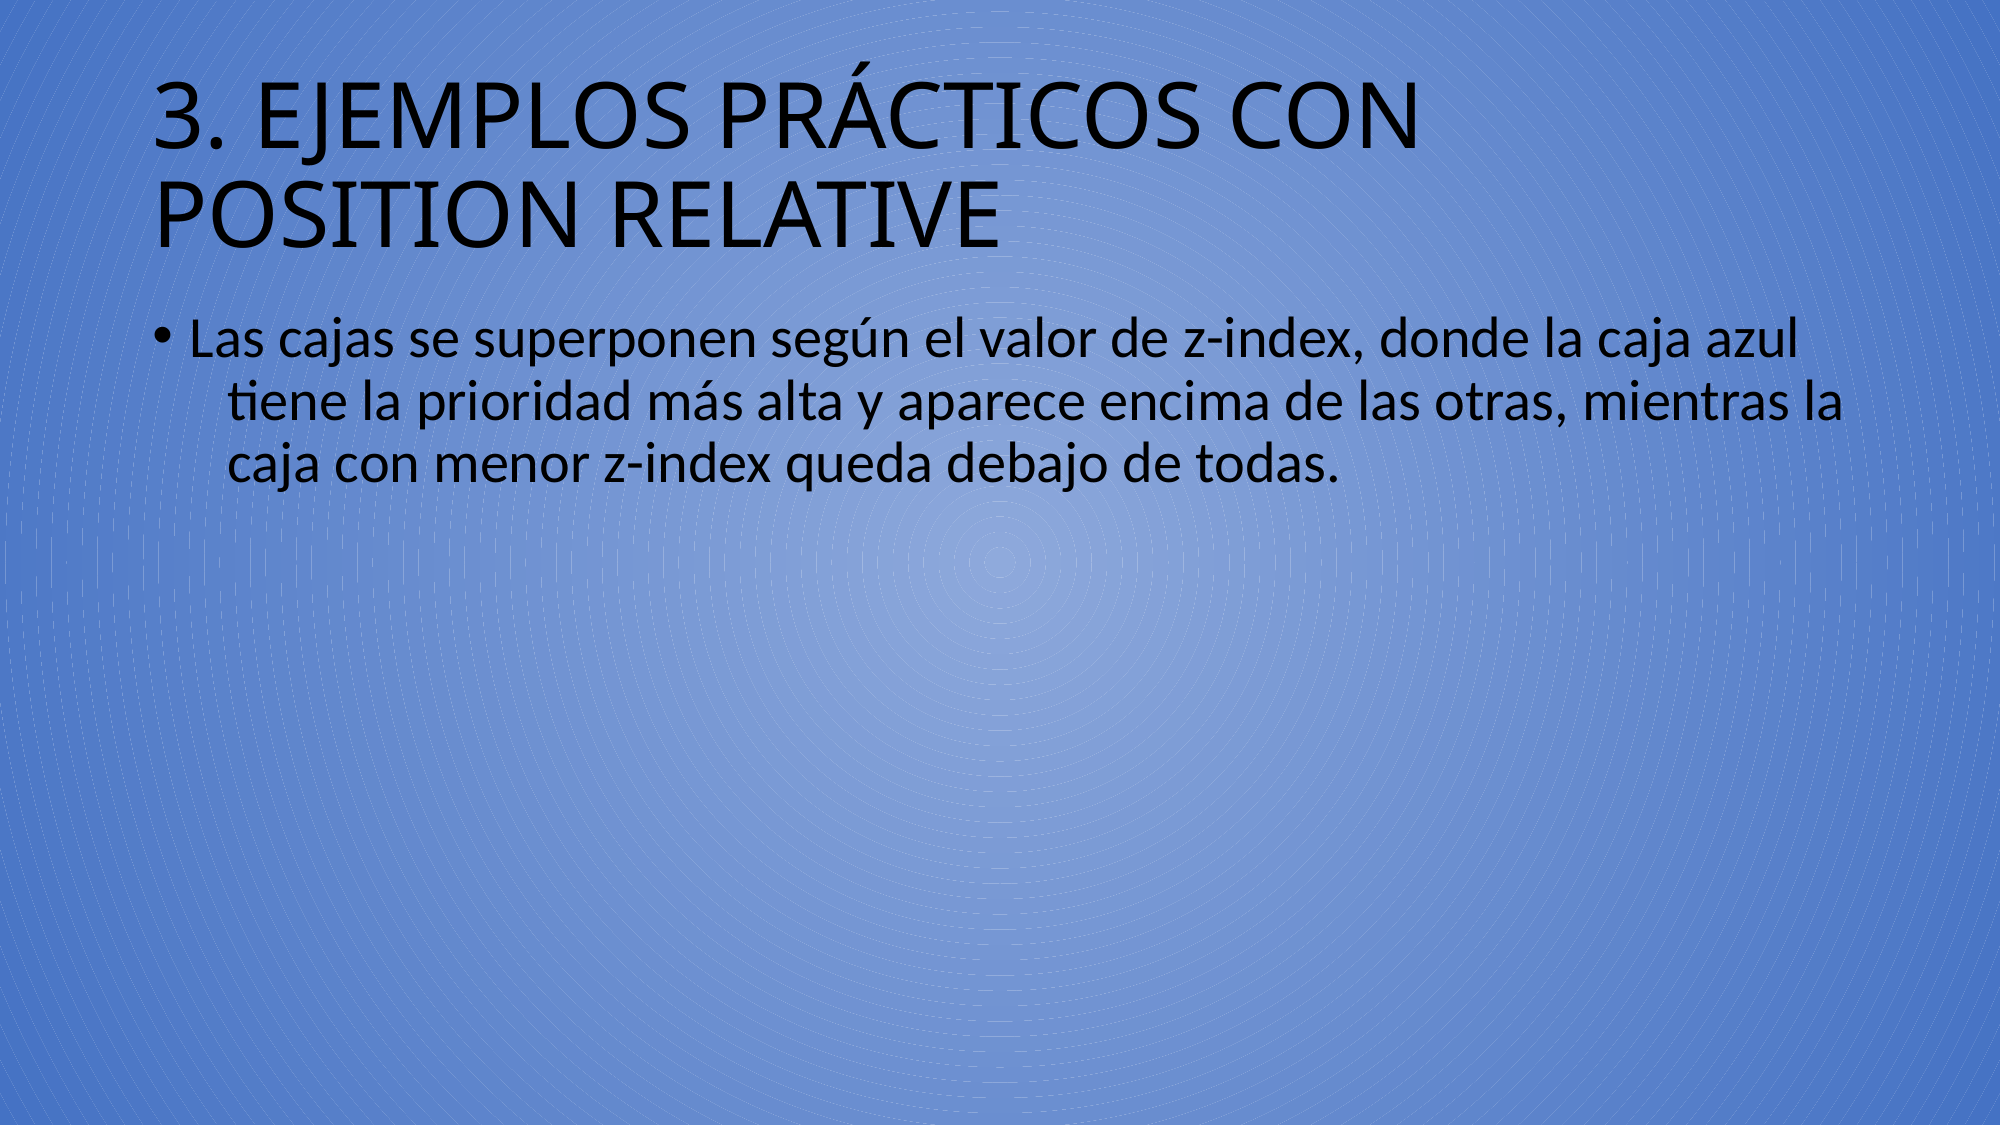

# 3. EJEMPLOS PRÁCTICOS CON POSITION RELATIVE
Las cajas se superponen según el valor de z-index, donde la caja azul tiene la prioridad más alta y aparece encima de las otras, mientras la caja con menor z-index queda debajo de todas.